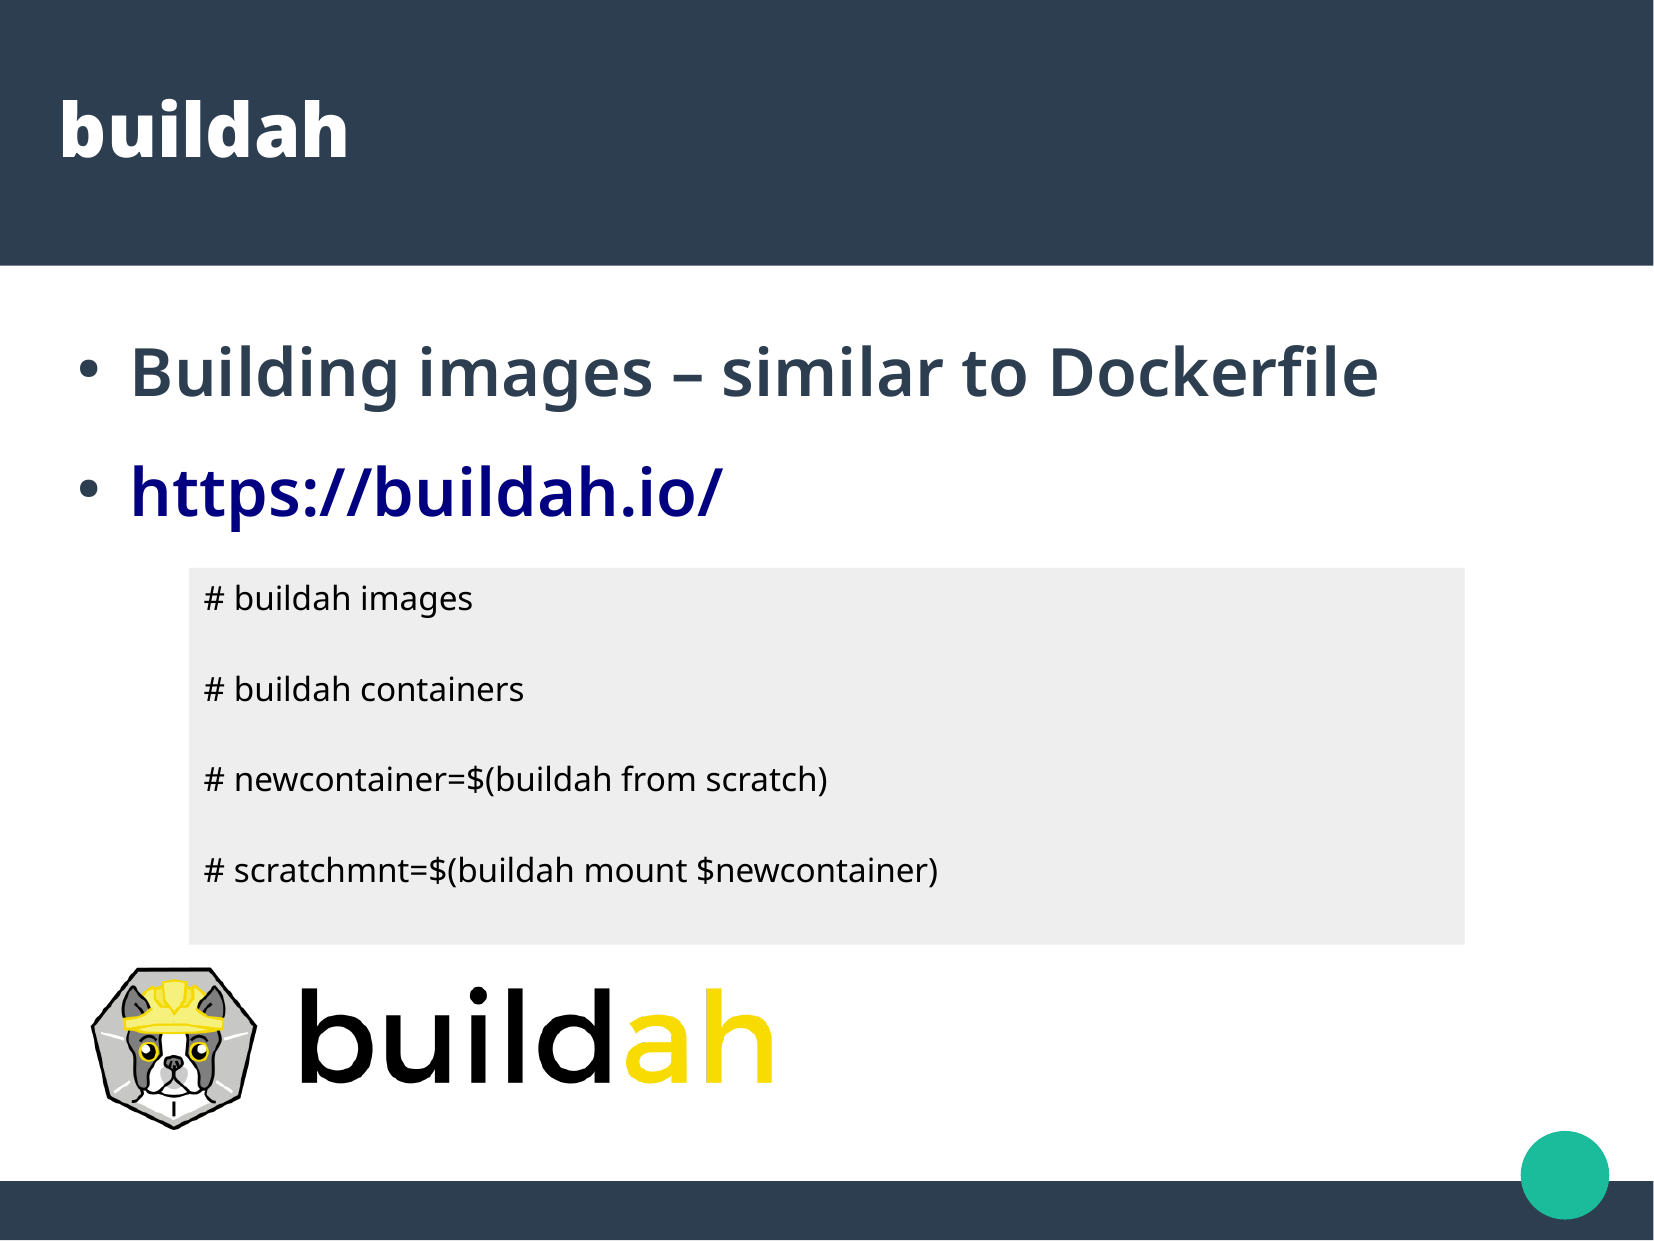

# buildah
Building images – similar to Dockerfile
https://buildah.io/
# buildah images
# buildah containers
# newcontainer=$(buildah from scratch)
# scratchmnt=$(buildah mount $newcontainer)